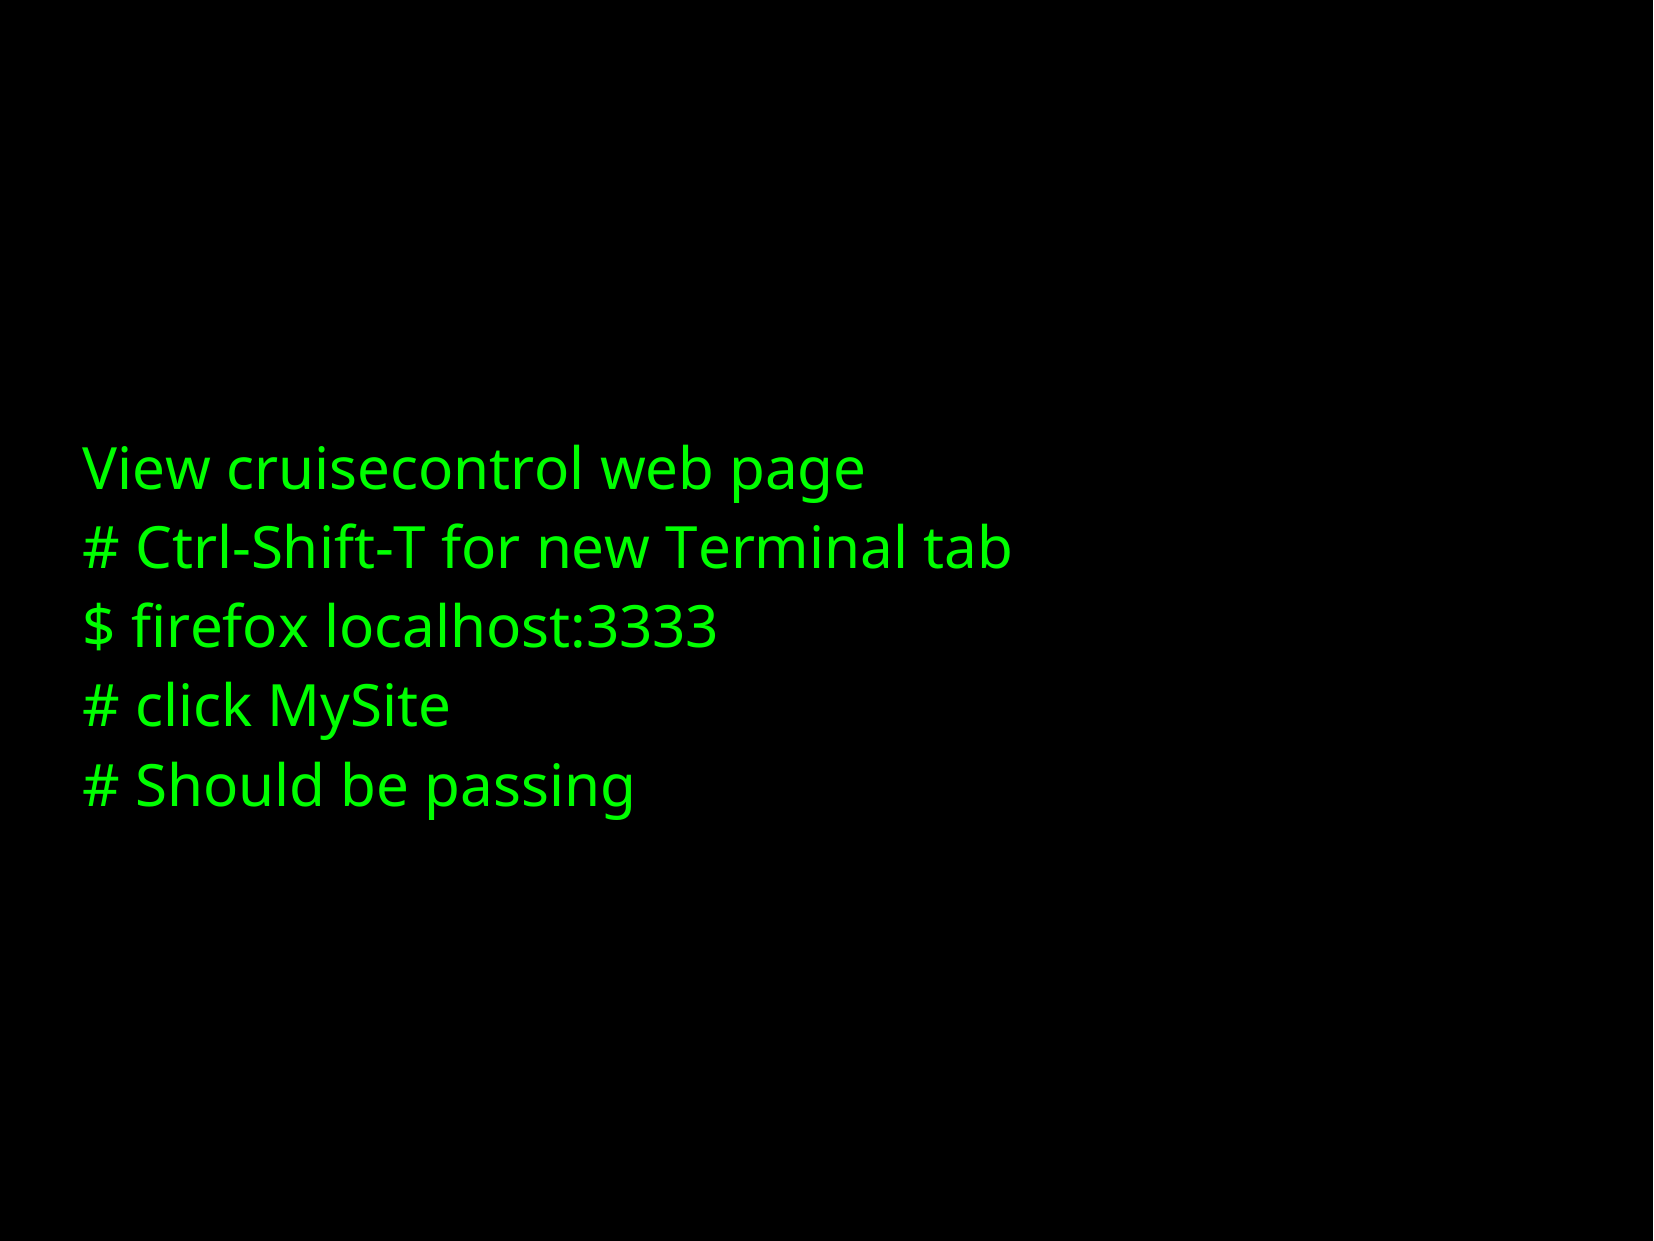

# View cruisecontrol web page # Ctrl-Shift-T for new Terminal tab $ firefox localhost:3333 # click MySite # Should be passing